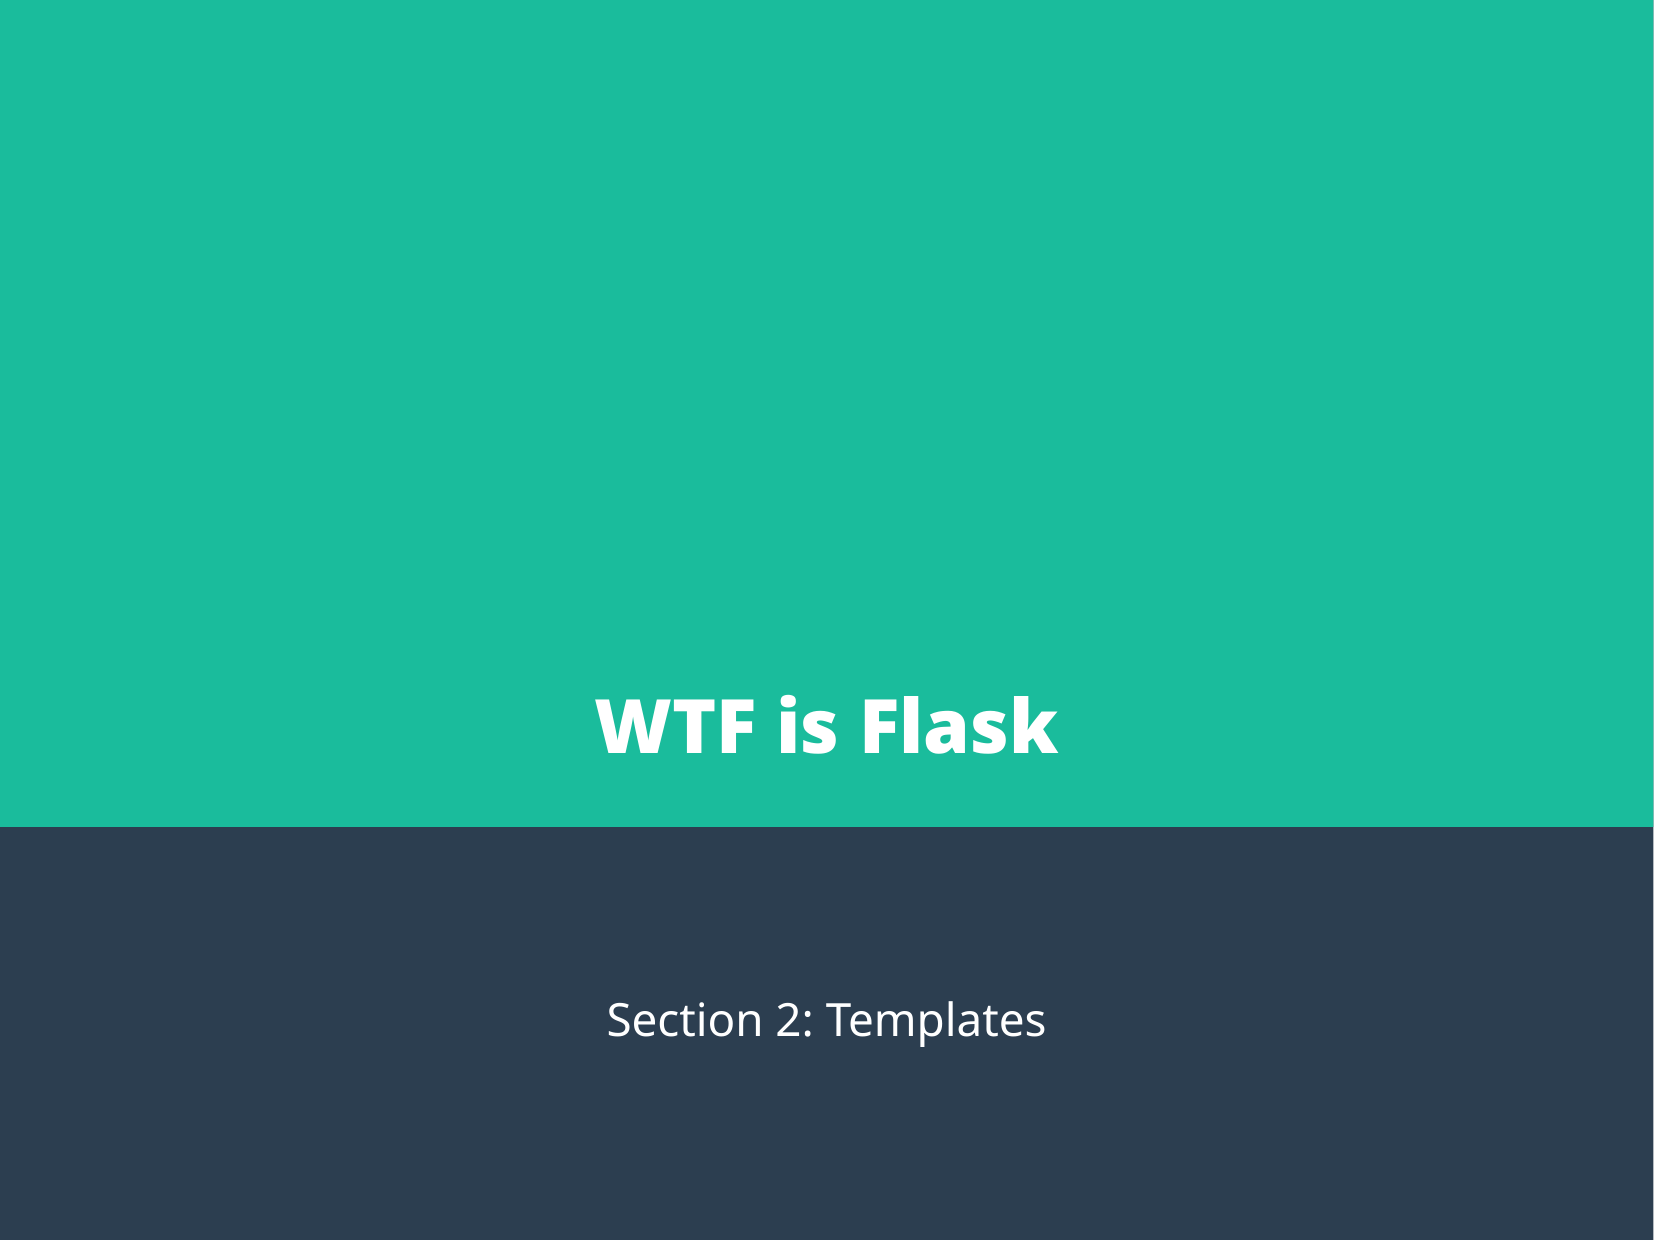

# WTF is Flask
Section 2: Templates